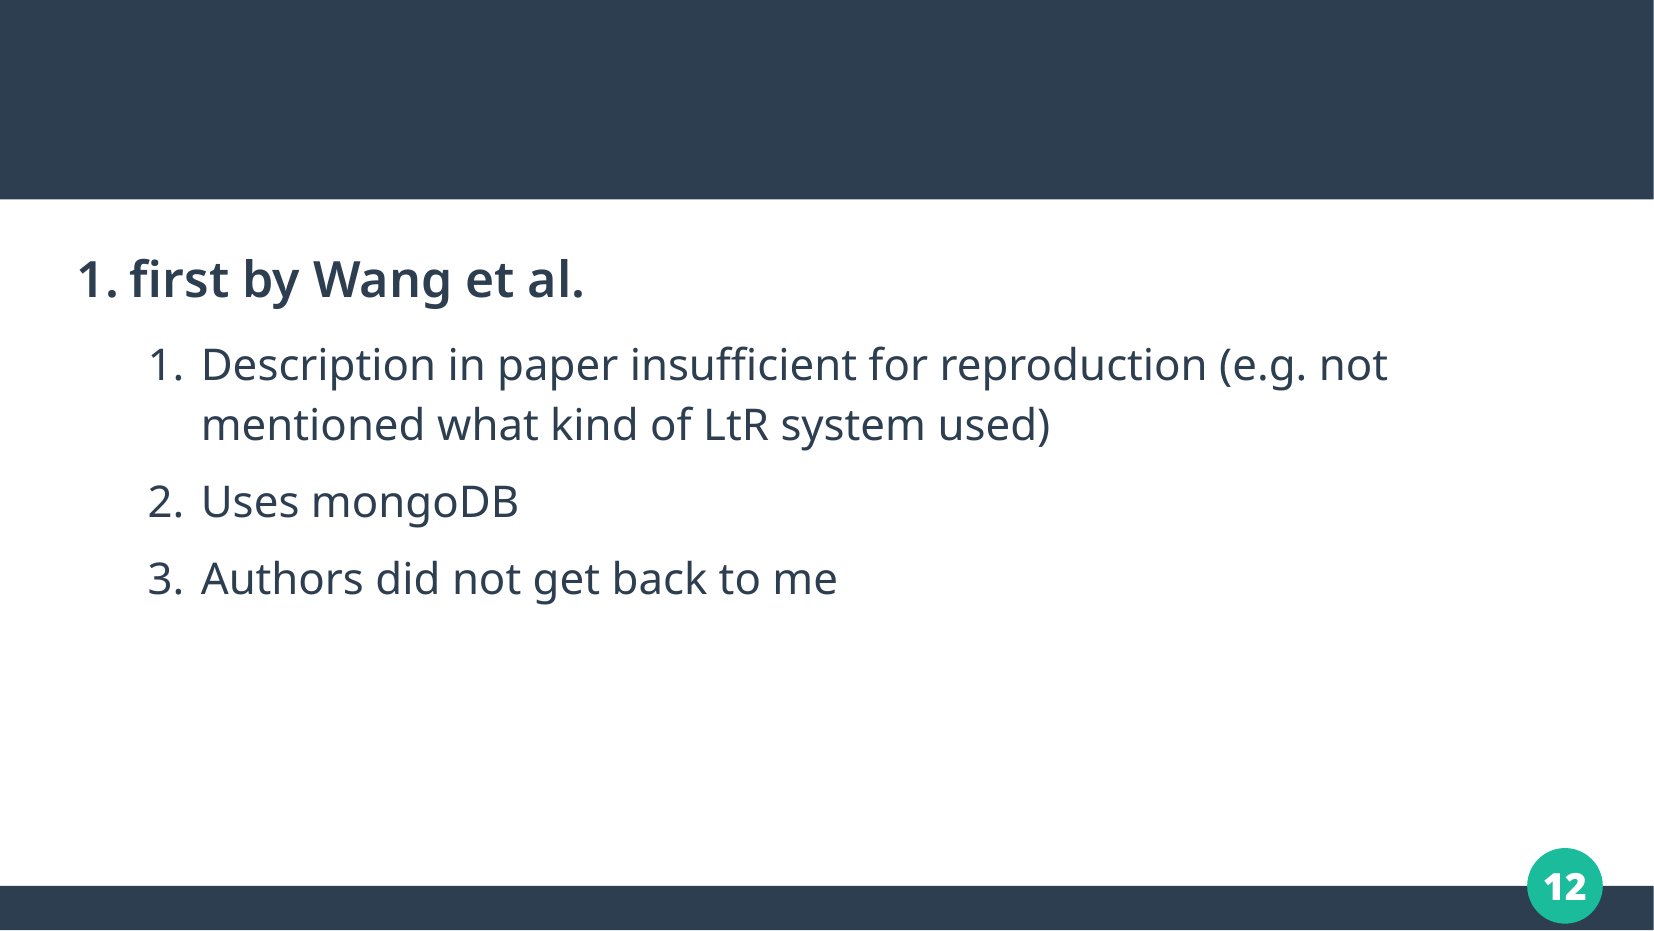

#
first by Wang et al.
Description in paper insufficient for reproduction (e.g. not mentioned what kind of LtR system used)
Uses mongoDB
Authors did not get back to me